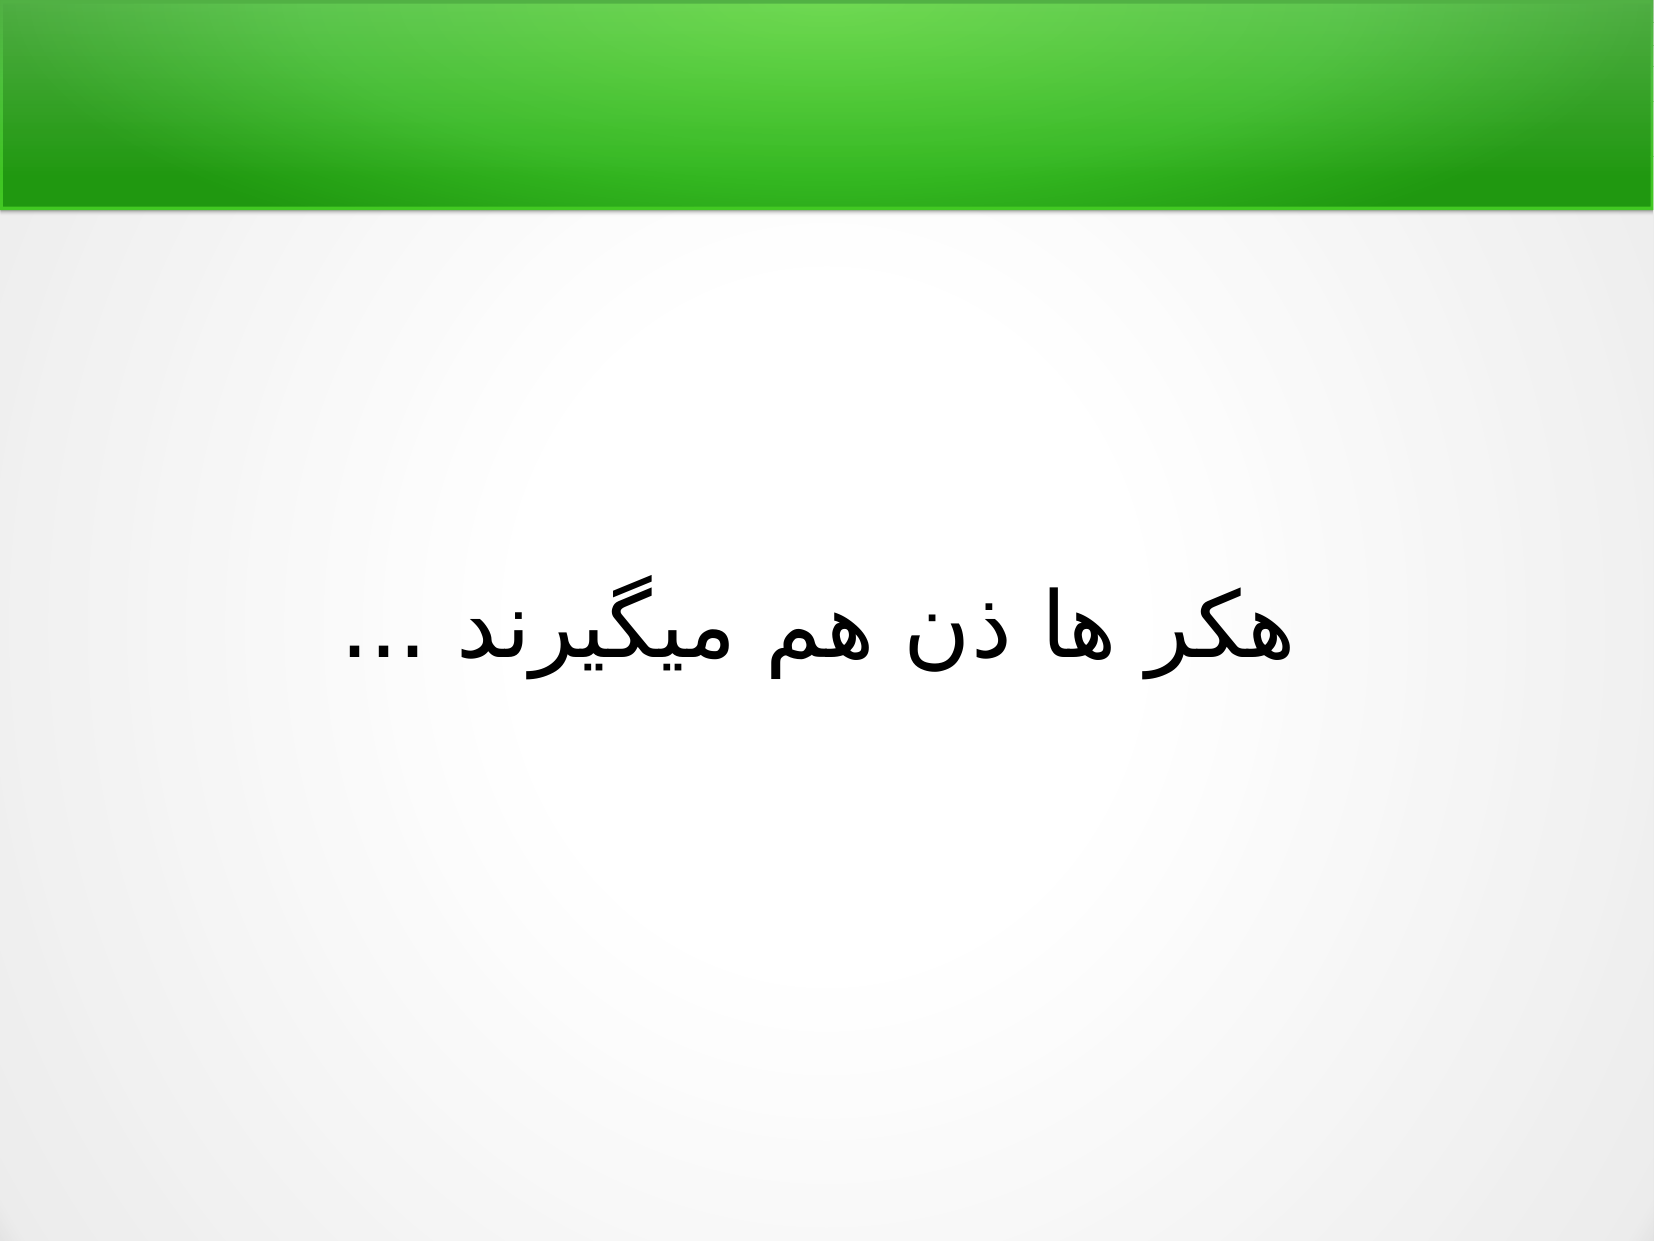

# هکر ها ذن هم میگیرند ...